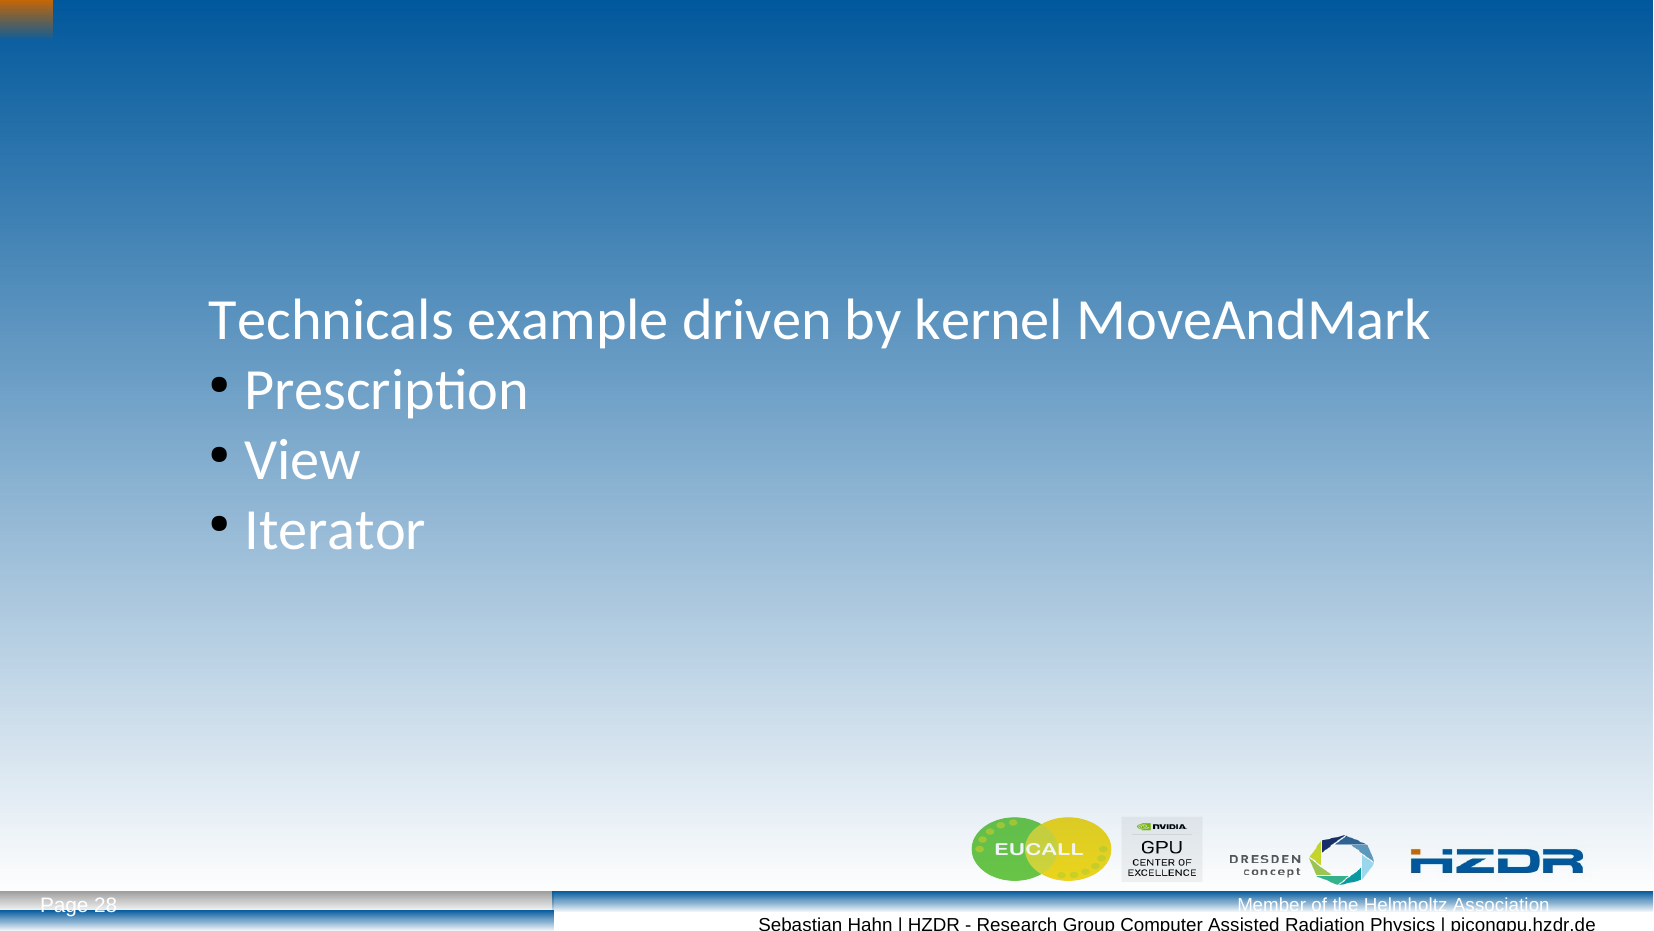

#
Technicals example driven by kernel MoveAndMark
Prescription
View
Iterator